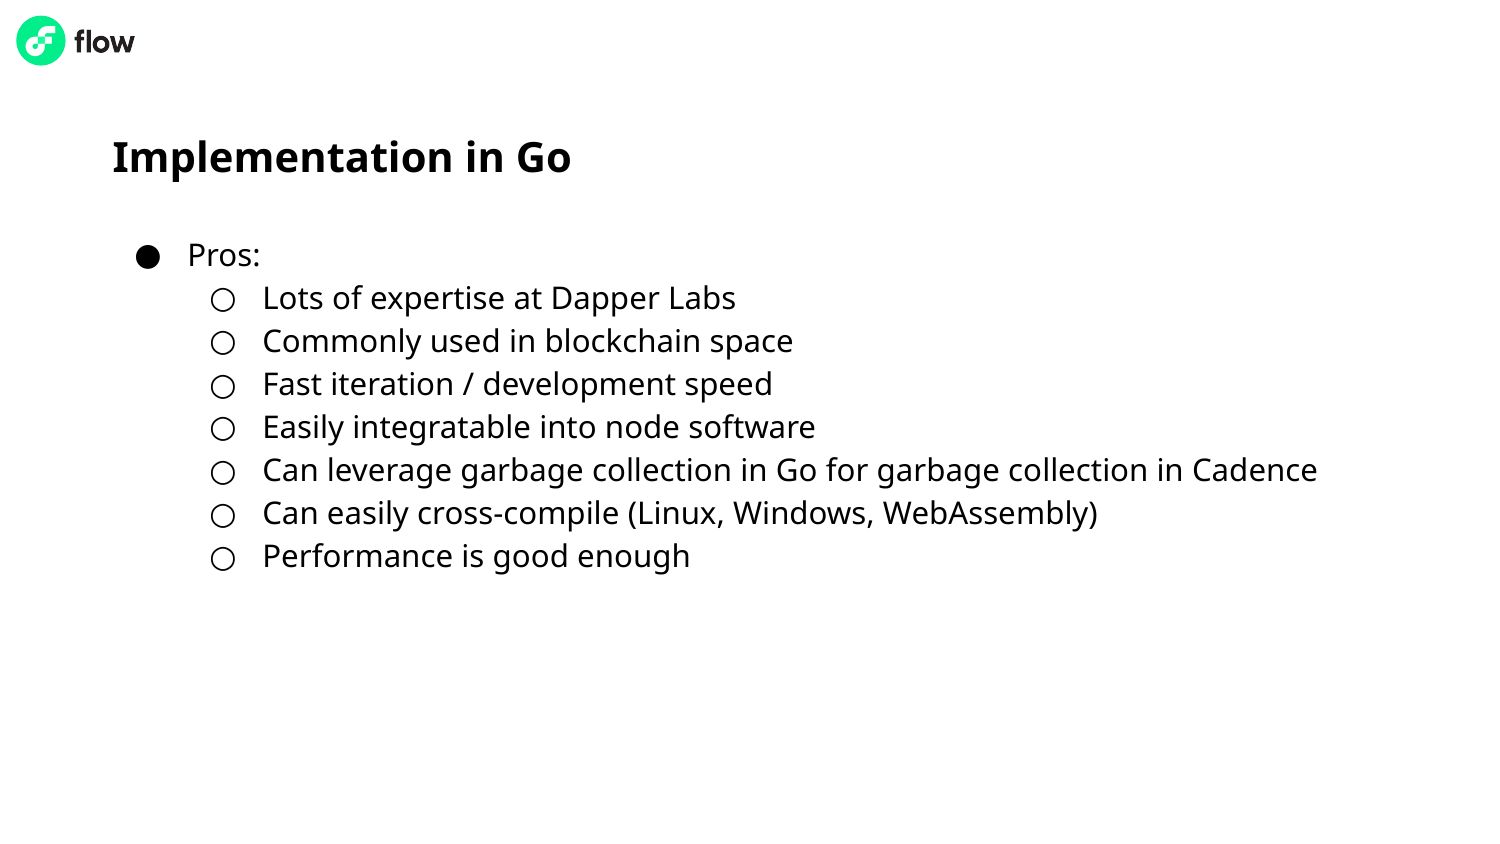

Implementation in Go
Pros:
Lots of expertise at Dapper Labs
Commonly used in blockchain space
Fast iteration / development speed
Easily integratable into node software
Can leverage garbage collection in Go for garbage collection in Cadence
Can easily cross-compile (Linux, Windows, WebAssembly)
Performance is good enough